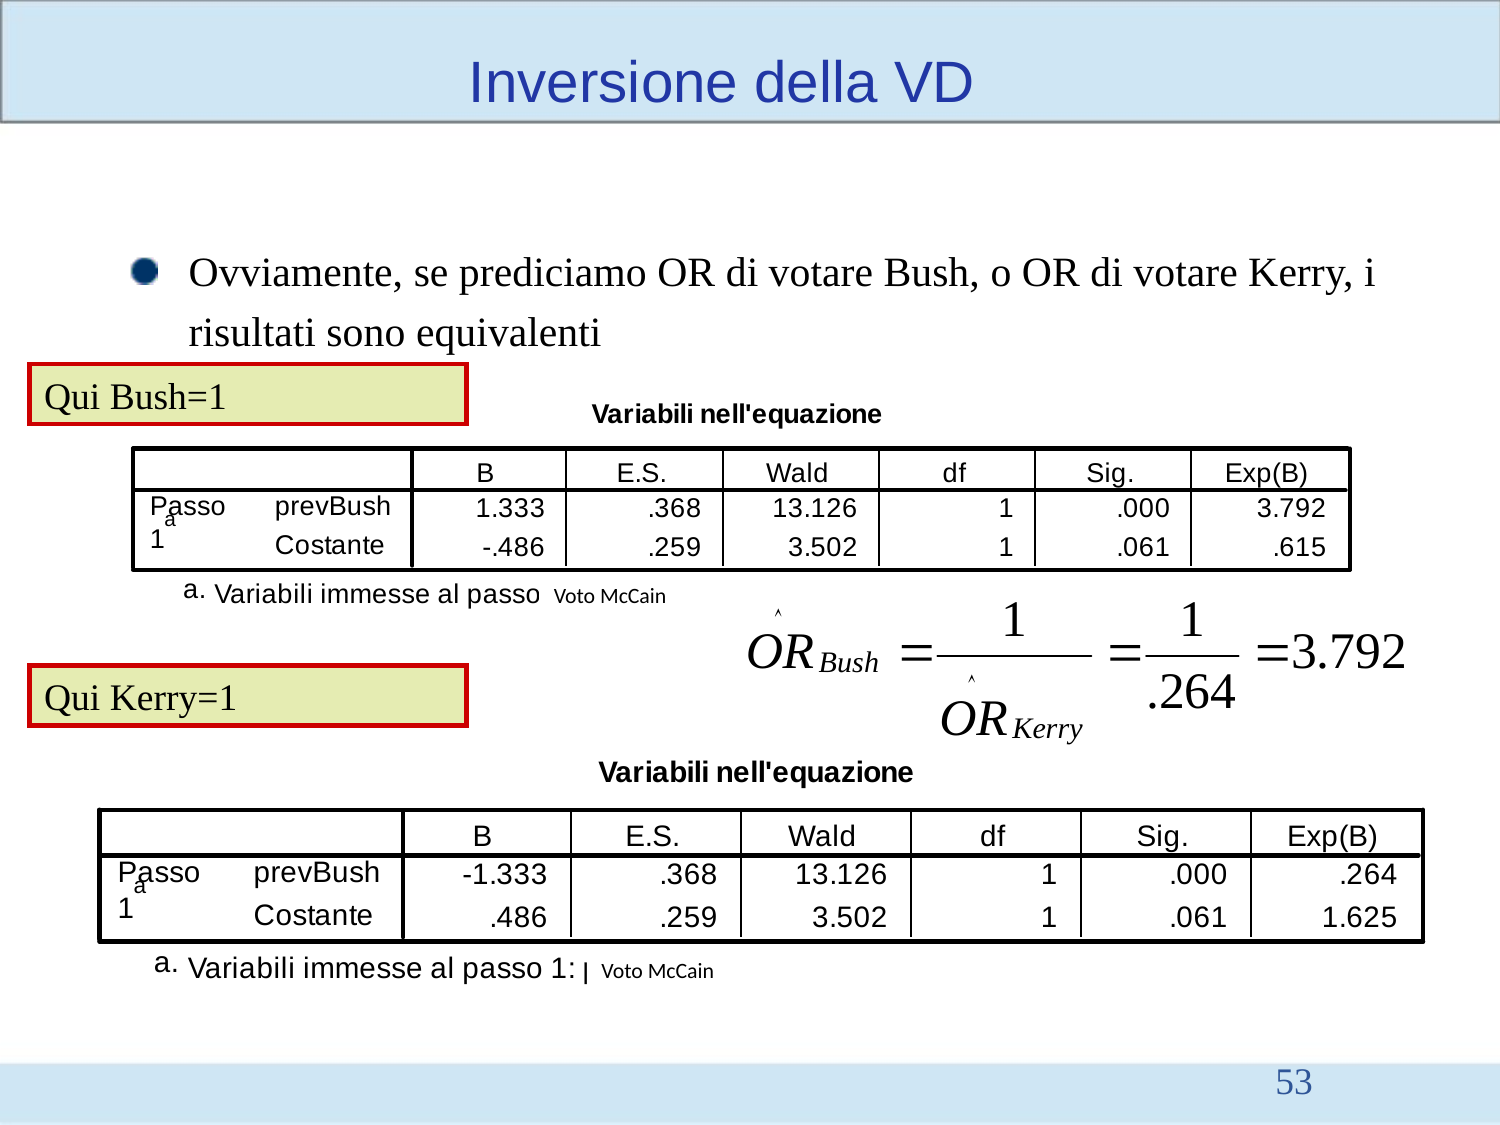

# Inversione della VD
Ovviamente, se prediciamo OR di votare Bush, o OR di votare Kerry, i risultati sono equivalenti
Qui Bush=1
Voto McCain
Qui Kerry=1
Voto McCain